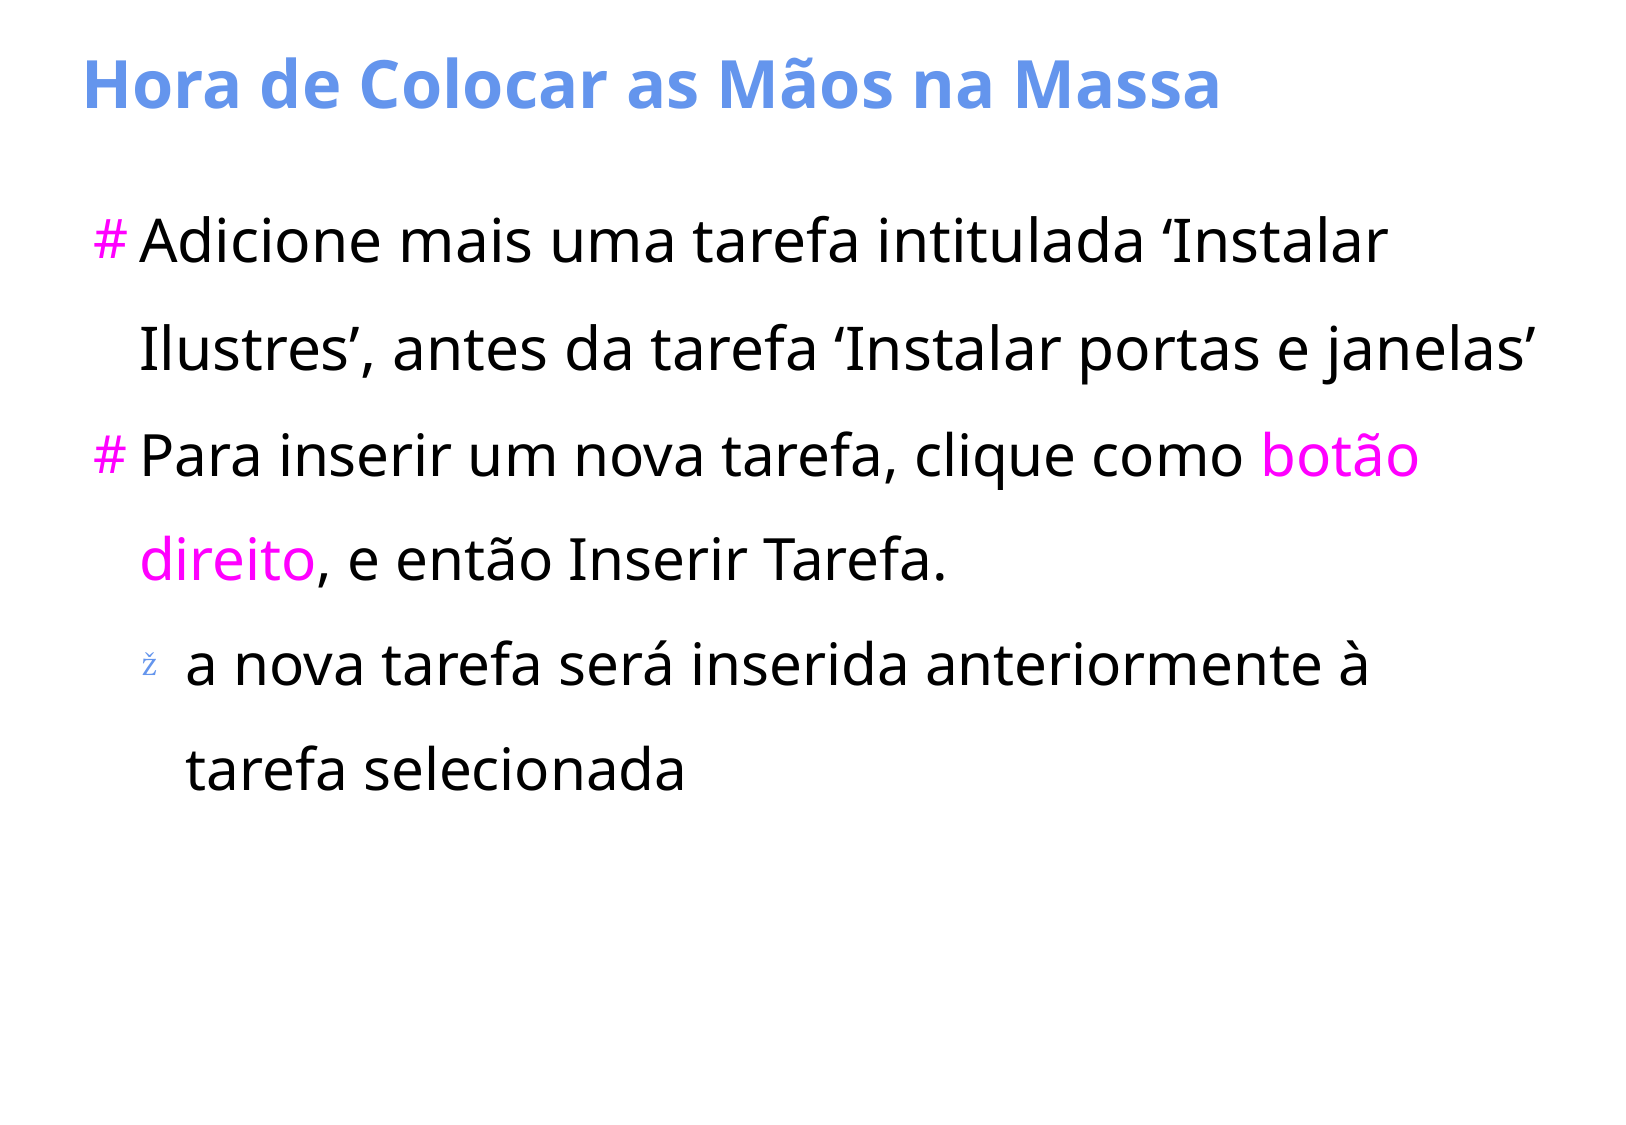

# Hora de Colocar as Mãos na Massa
Adicione mais uma tarefa intitulada ‘Instalar Ilustres’, antes da tarefa ‘Instalar portas e janelas’
Para inserir um nova tarefa, clique como botão direito, e então Inserir Tarefa.
a nova tarefa será inserida anteriormente à tarefa selecionada